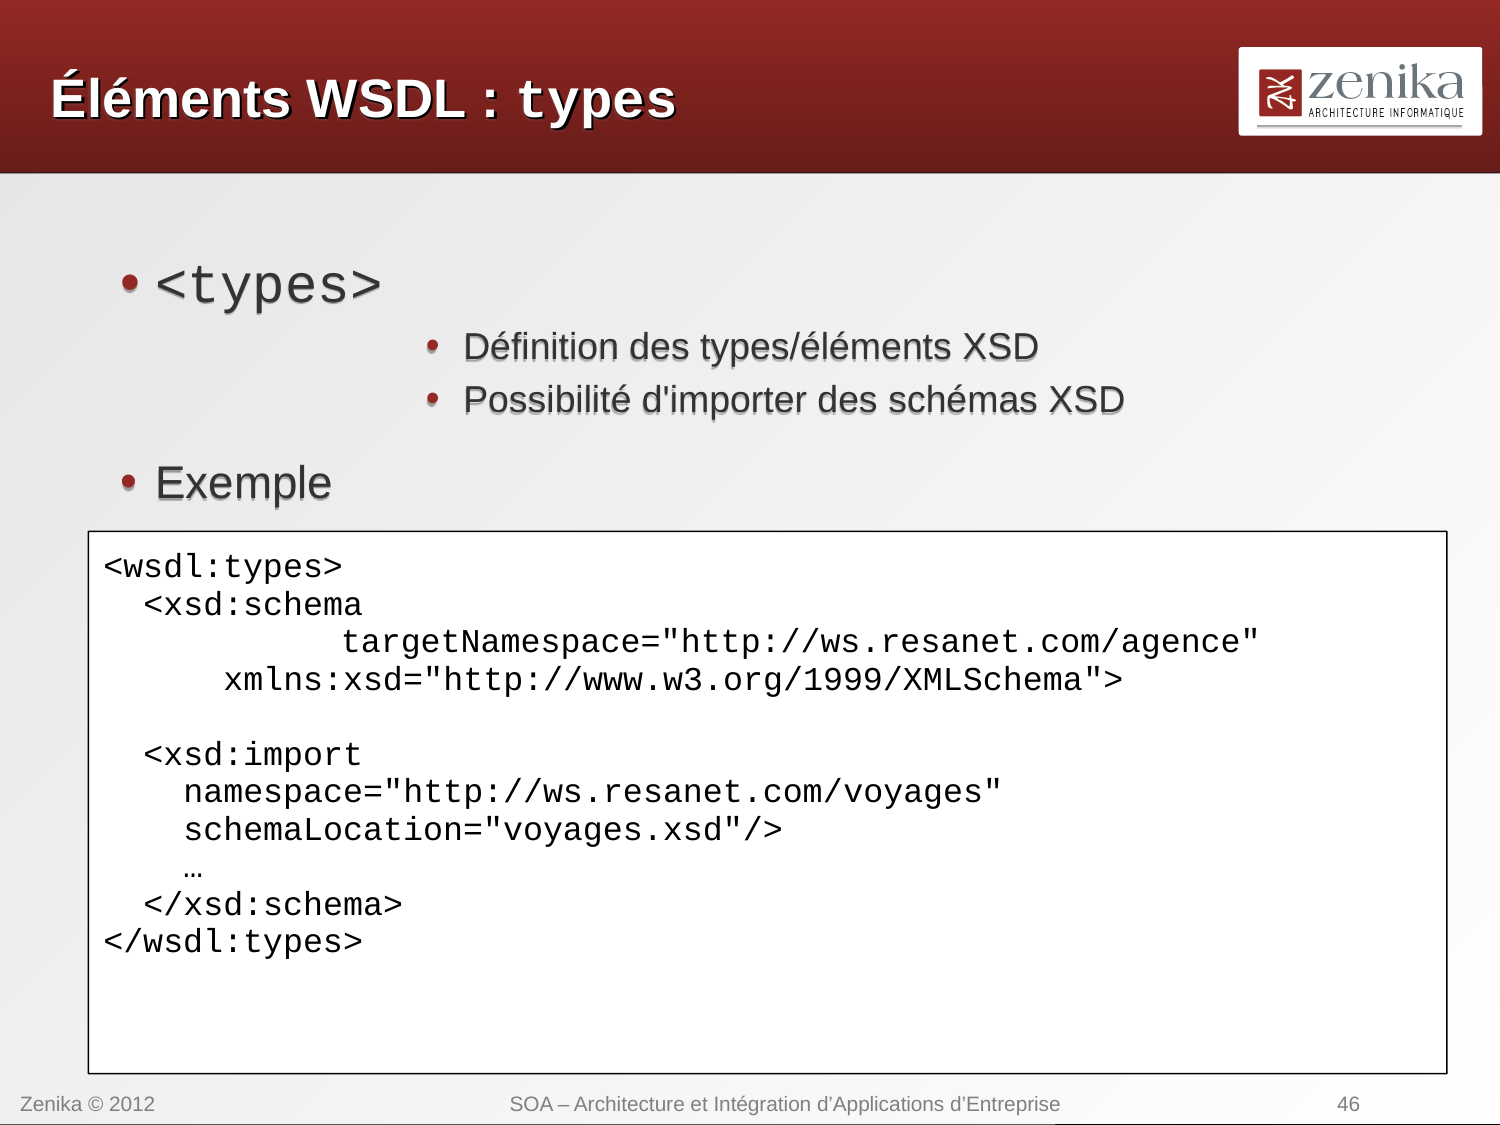

# Éléments WSDL : types
<types>
Définition des types/éléments XSD
Possibilité d'importer des schémas XSD
Exemple
<wsdl:types>
 <xsd:schema
		targetNamespace="http://ws.resanet.com/agence"
 xmlns:xsd="http://www.w3.org/1999/XMLSchema">
 <xsd:import
 namespace="http://ws.resanet.com/voyages"
 schemaLocation="voyages.xsd"/>
 …
 </xsd:schema>
</wsdl:types>